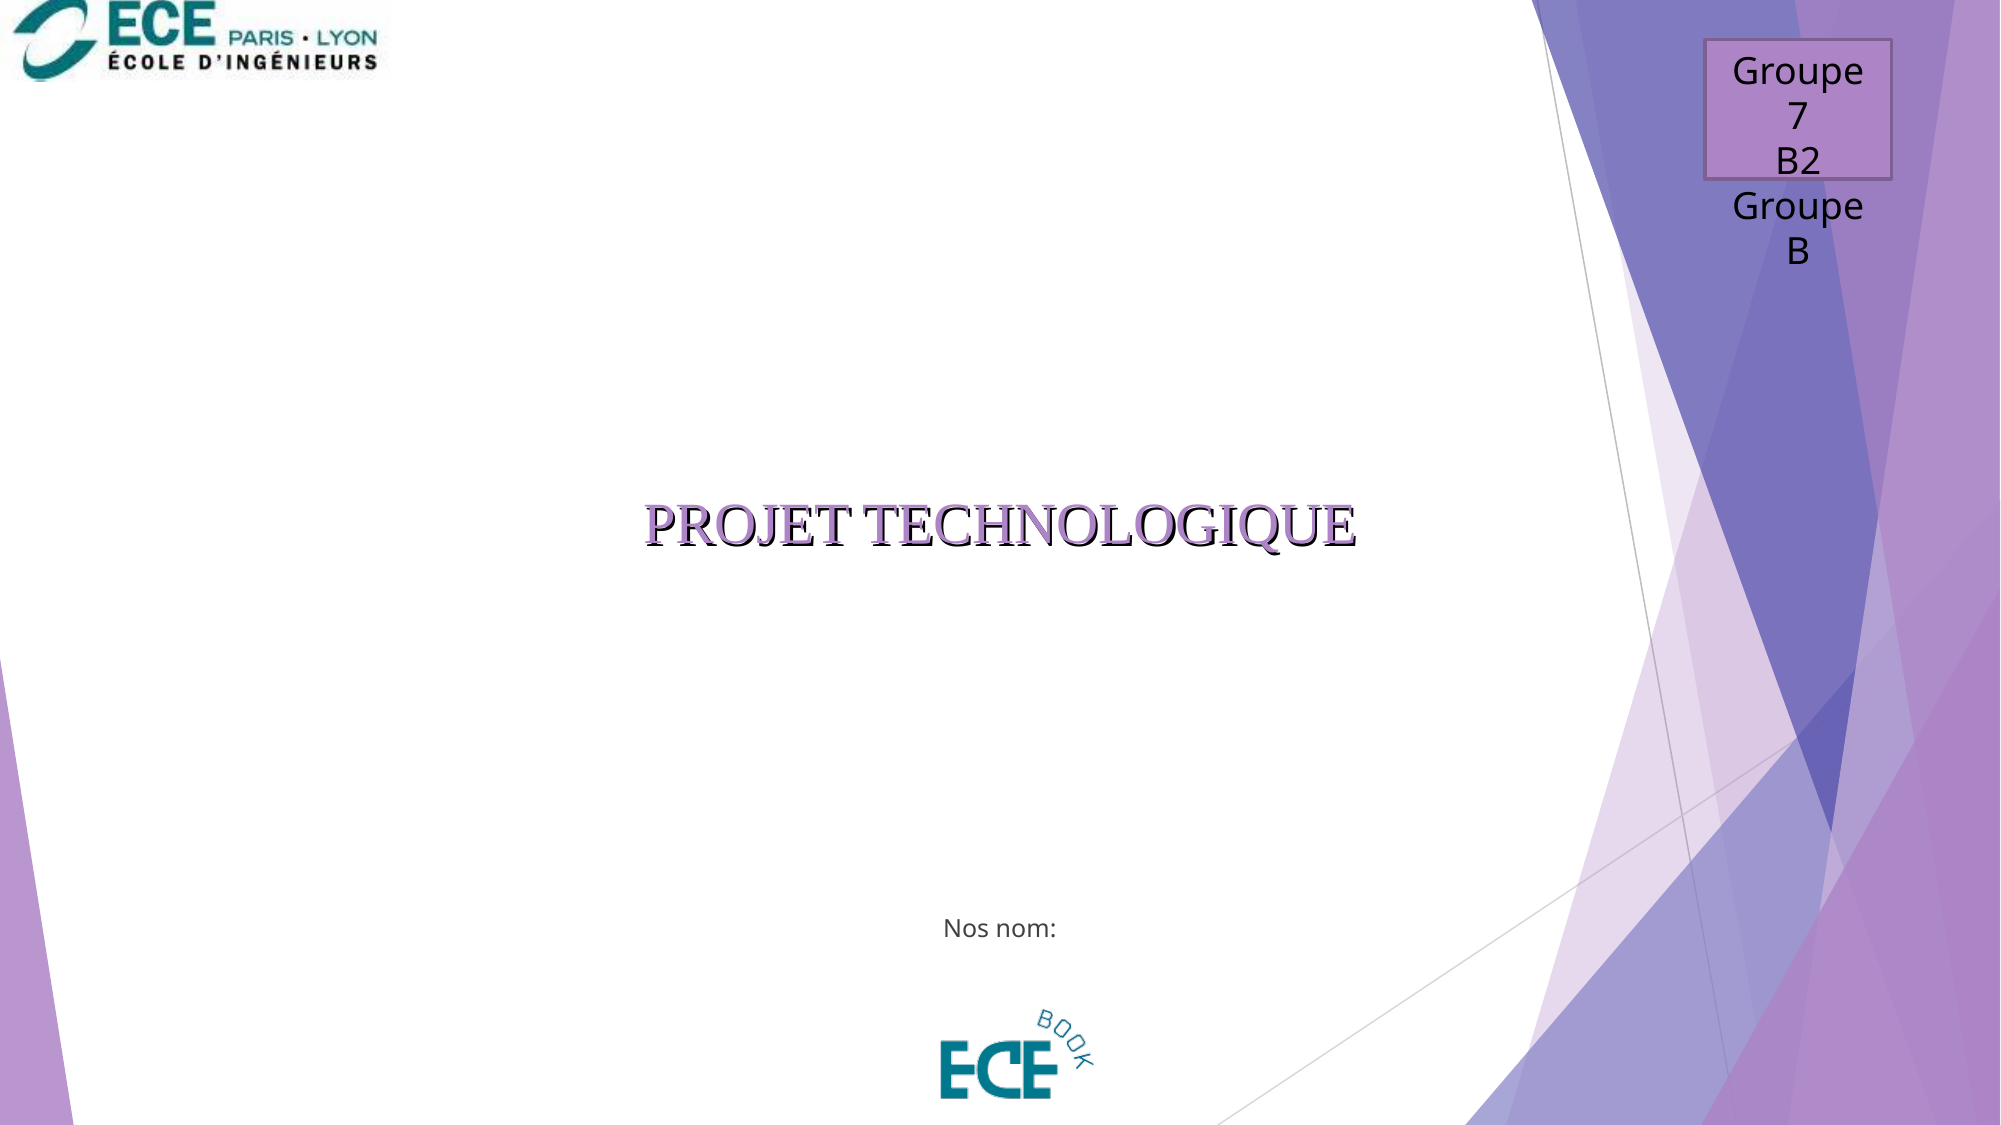

Groupe 7
B2 Groupe B
# PROJET TECHNOLOGIQUE
Nos nom: